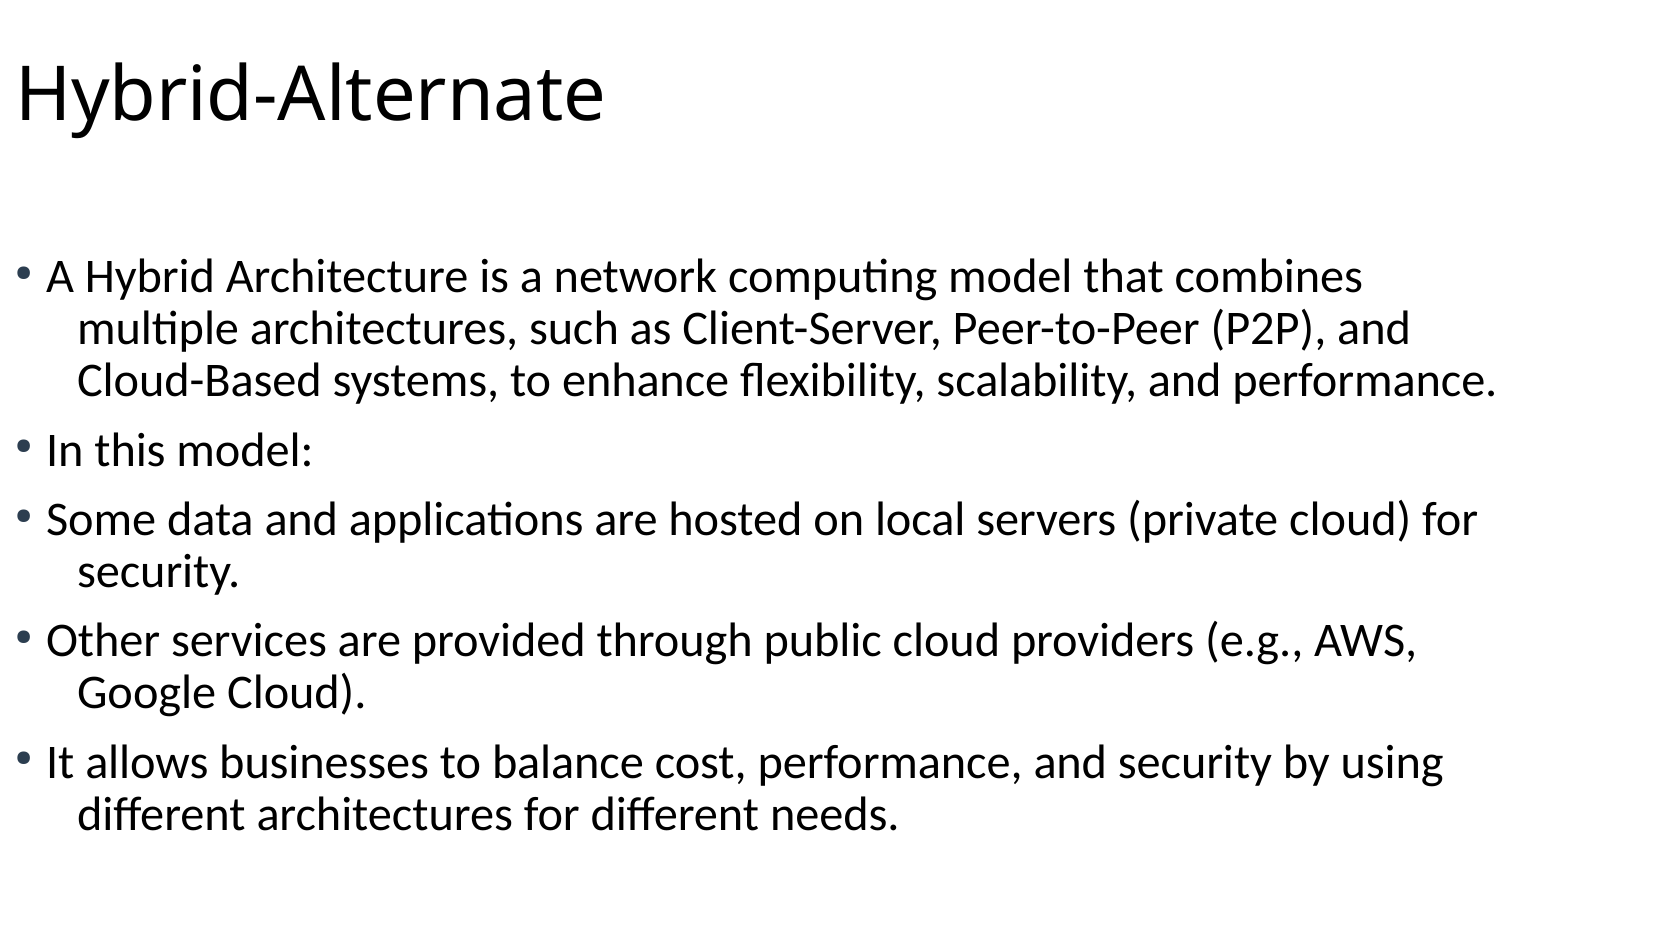

# Hybrid-Alternate
A Hybrid Architecture is a network computing model that combines multiple architectures, such as Client-Server, Peer-to-Peer (P2P), and Cloud-Based systems, to enhance flexibility, scalability, and performance.
In this model:
Some data and applications are hosted on local servers (private cloud) for security.
Other services are provided through public cloud providers (e.g., AWS, Google Cloud).
It allows businesses to balance cost, performance, and security by using different architectures for different needs.